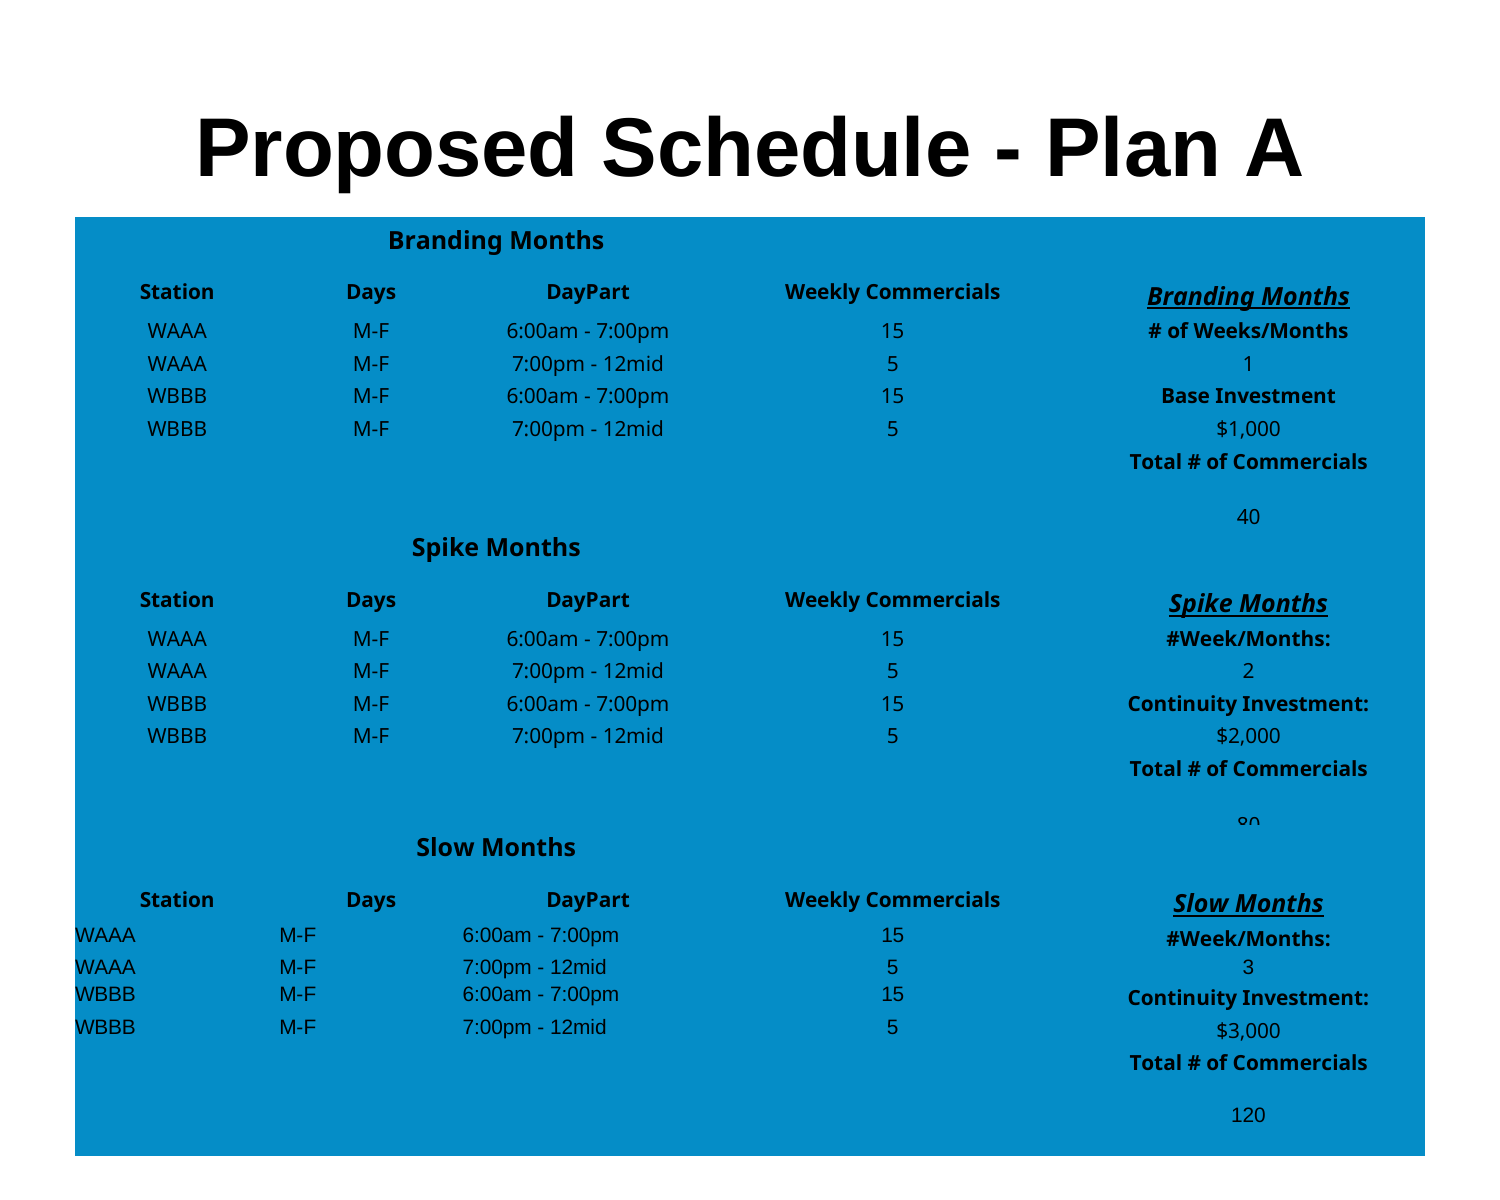

# Proposed Schedule - Plan A
| | Branding Months | | | |
| --- | --- | --- | --- | --- |
| Station | Days | DayPart | Weekly Commercials | Branding Months |
| WAAA | M-F | 6:00am - 7:00pm | 15 | # of Weeks/Months |
| WAAA | M-F | 7:00pm - 12mid | 5 | 1 |
| WBBB | M-F | 6:00am - 7:00pm | 15 | Base Investment |
| WBBB | M-F | 7:00pm - 12mid | 5 | $1,000 |
| | | | | Total # of Commercials |
| | | | | 40 |
| | Spike Months | | | |
| --- | --- | --- | --- | --- |
| Station | Days | DayPart | Weekly Commercials | Spike Months |
| WAAA | M-F | 6:00am - 7:00pm | 15 | #Week/Months: |
| WAAA | M-F | 7:00pm - 12mid | 5 | 2 |
| WBBB | M-F | 6:00am - 7:00pm | 15 | Continuity Investment: |
| WBBB | M-F | 7:00pm - 12mid | 5 | $2,000 |
| | | | | Total # of Commercials |
| | | | | 80 |
| | Slow Months | | | |
| --- | --- | --- | --- | --- |
| Station | Days | DayPart | Weekly Commercials | Slow Months |
| WAAA | M-F | 6:00am - 7:00pm | 15 | #Week/Months: |
| WAAA | M-F | 7:00pm - 12mid | 5 | 3 |
| WBBB | M-F | 6:00am - 7:00pm | 15 | Continuity Investment: |
| WBBB | M-F | 7:00pm - 12mid | 5 | $3,000 |
| | | | | Total # of Commercials |
| | | | | 120 |